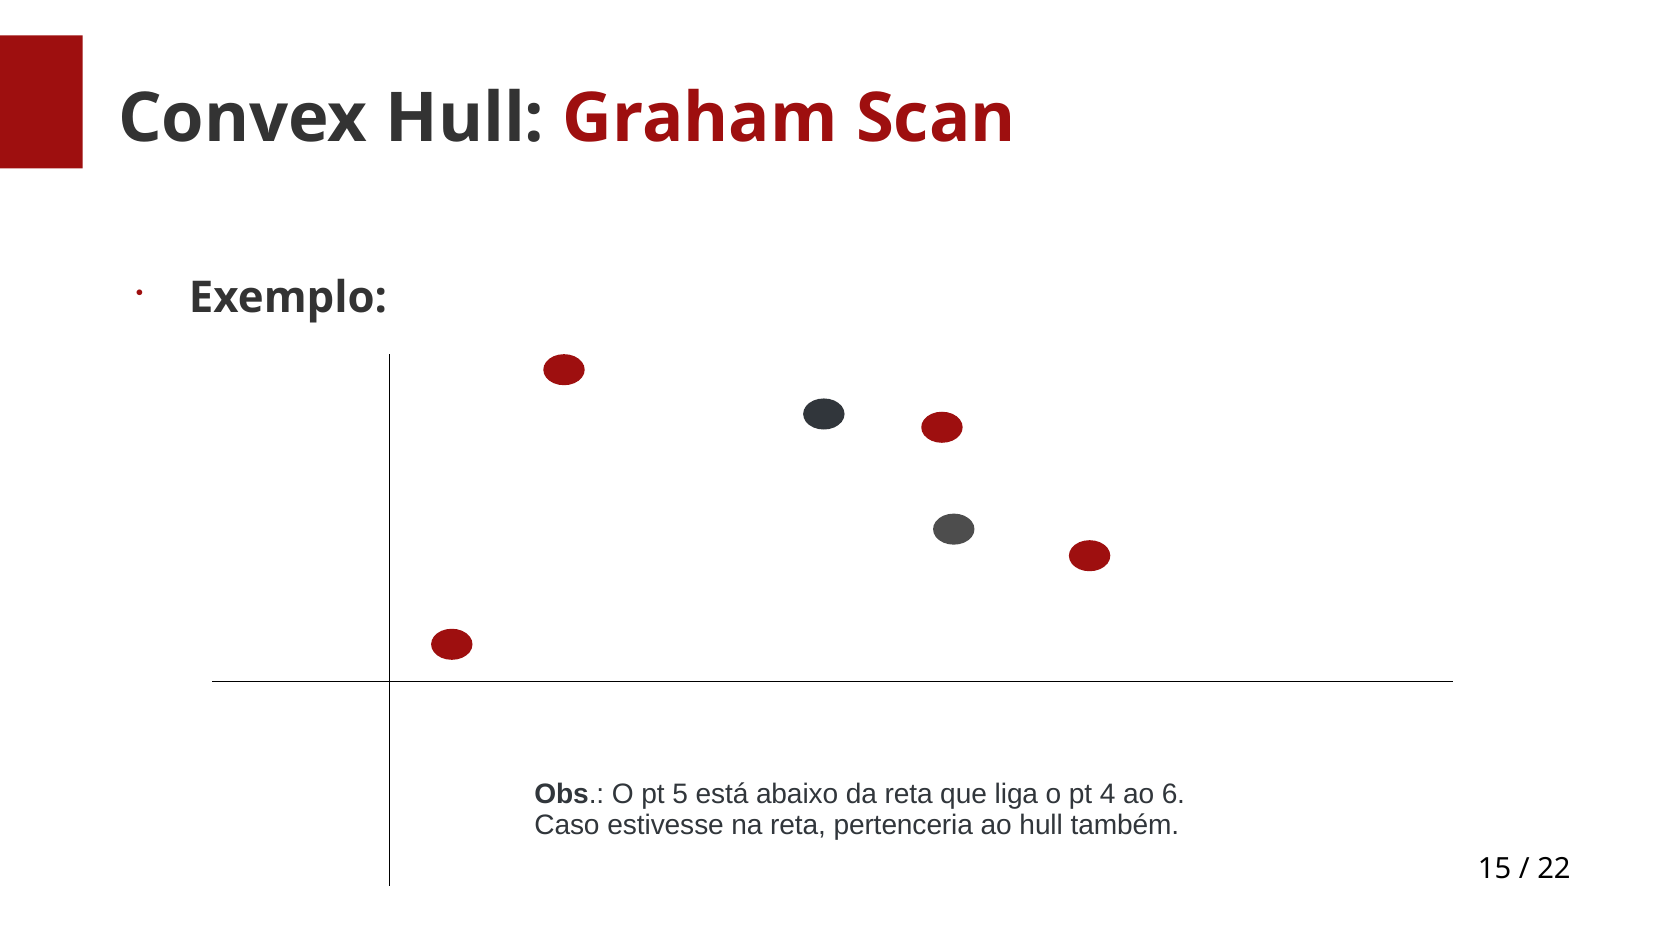

# Convex Hull: Graham Scan
Exemplo:
Obs.: O pt 5 está abaixo da reta que liga o pt 4 ao 6.
Caso estivesse na reta, pertenceria ao hull também.
15